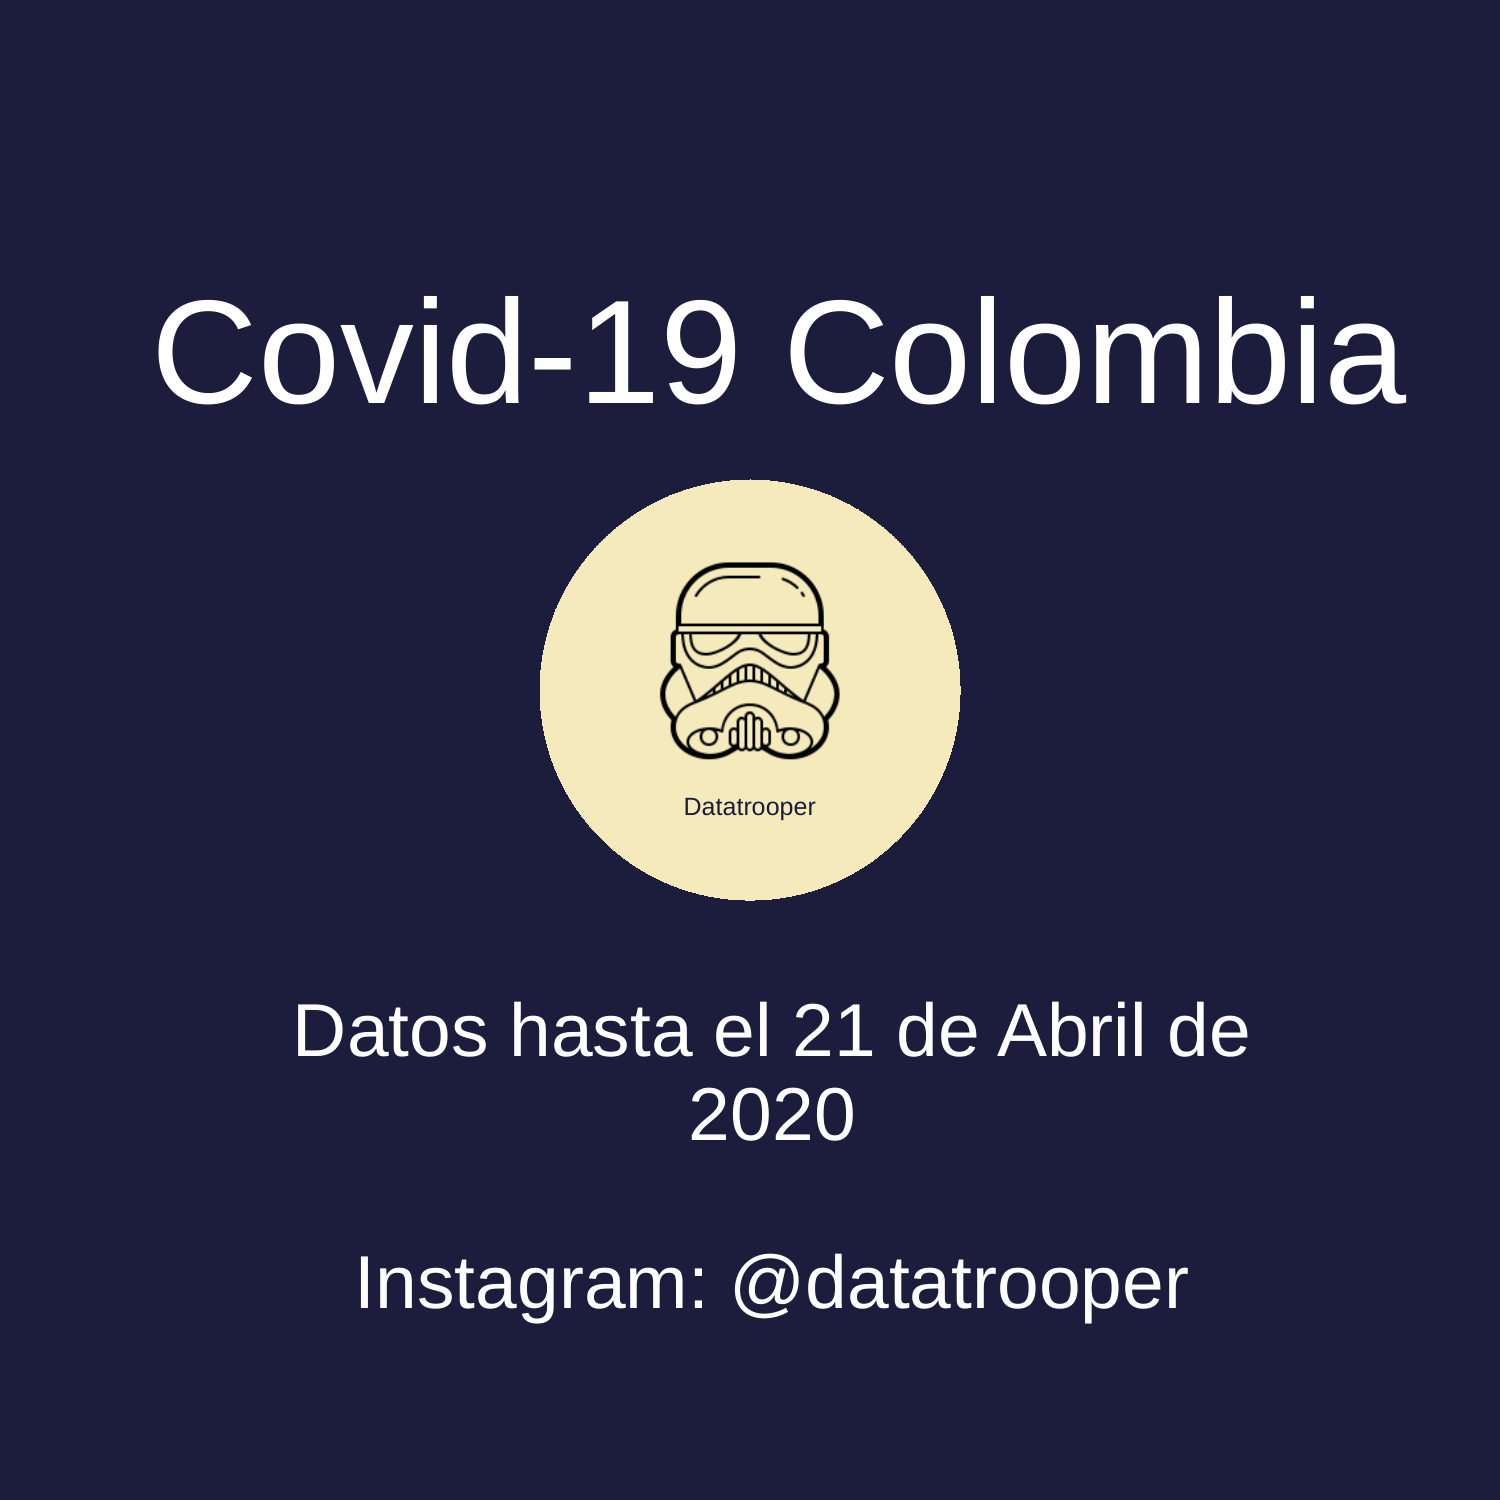

# Covid-19 Colombia
Datatrooper
Datos hasta el 21 de Abril de 2020
Instagram: @datatrooper